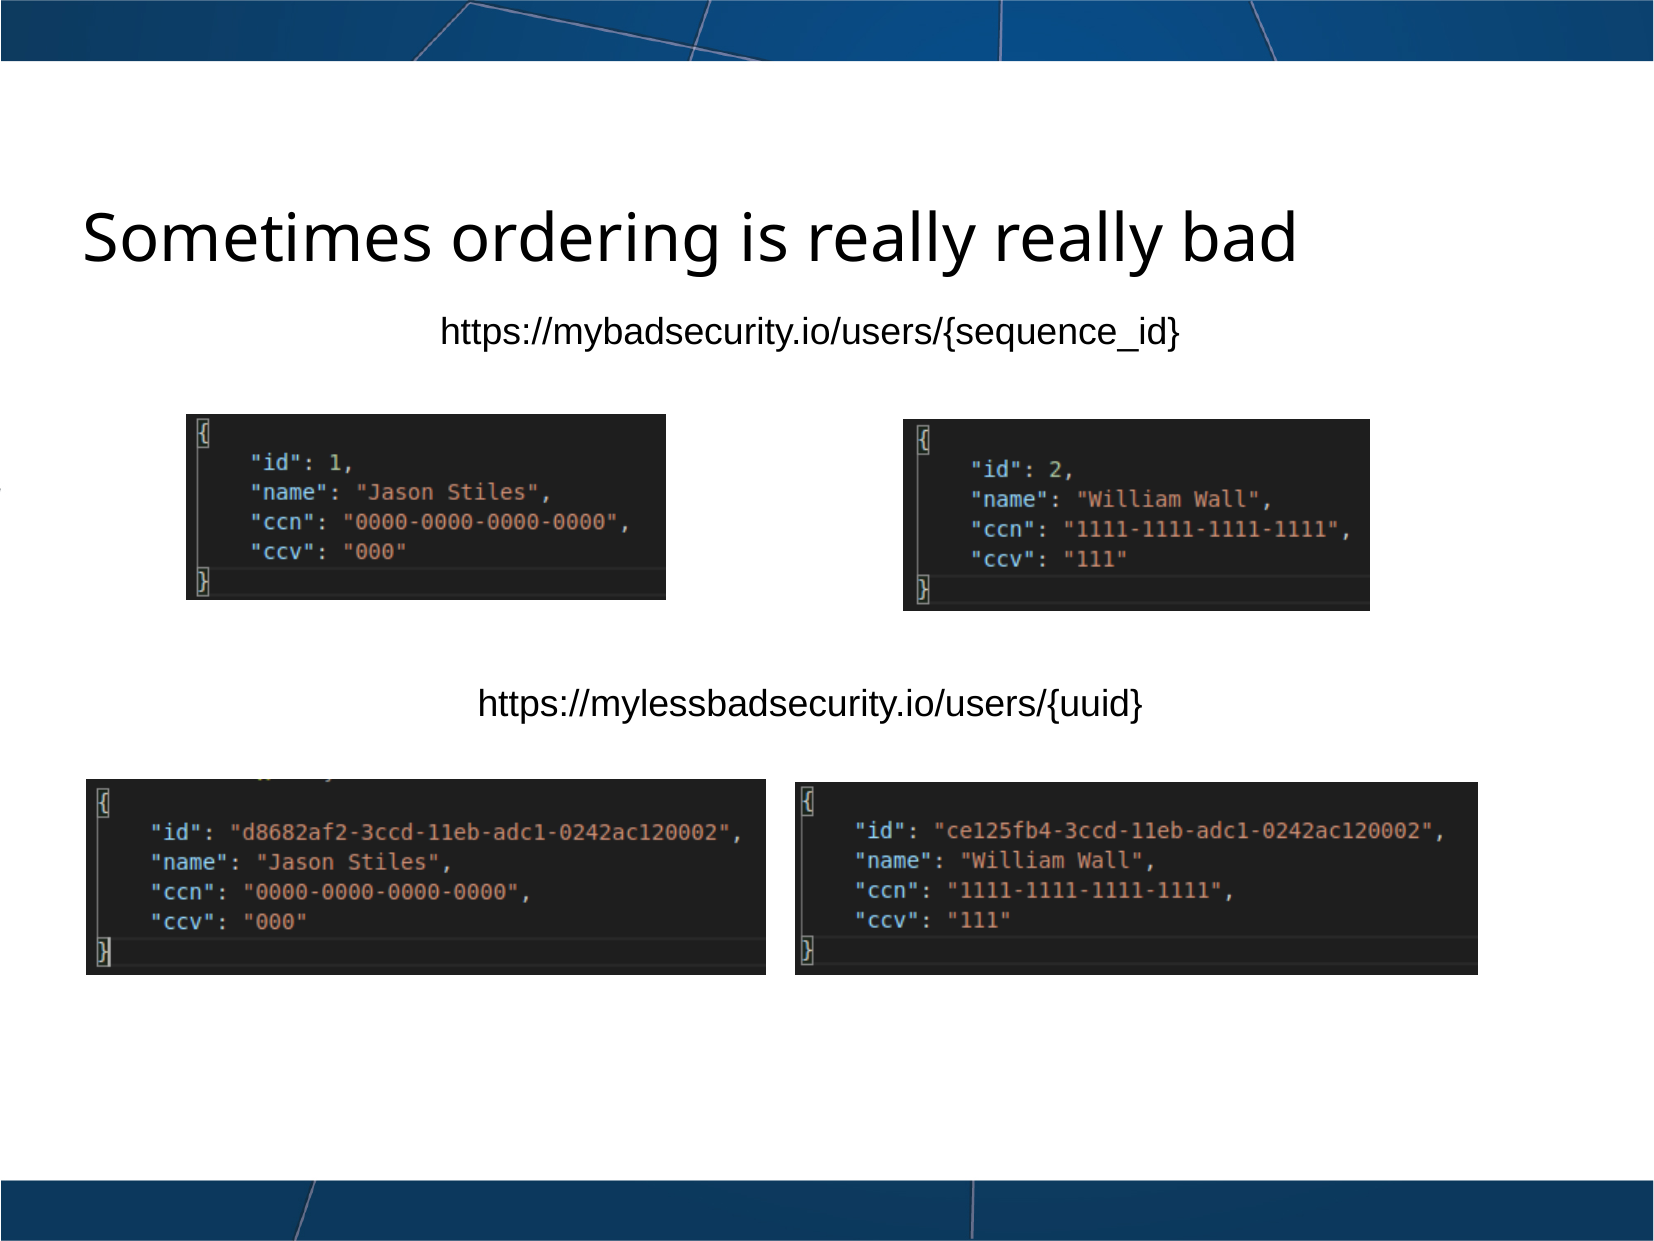

# Sometimes ordering is really really bad
https://mybadsecurity.io/users/{sequence_id}
https://mylessbadsecurity.io/users/{uuid}